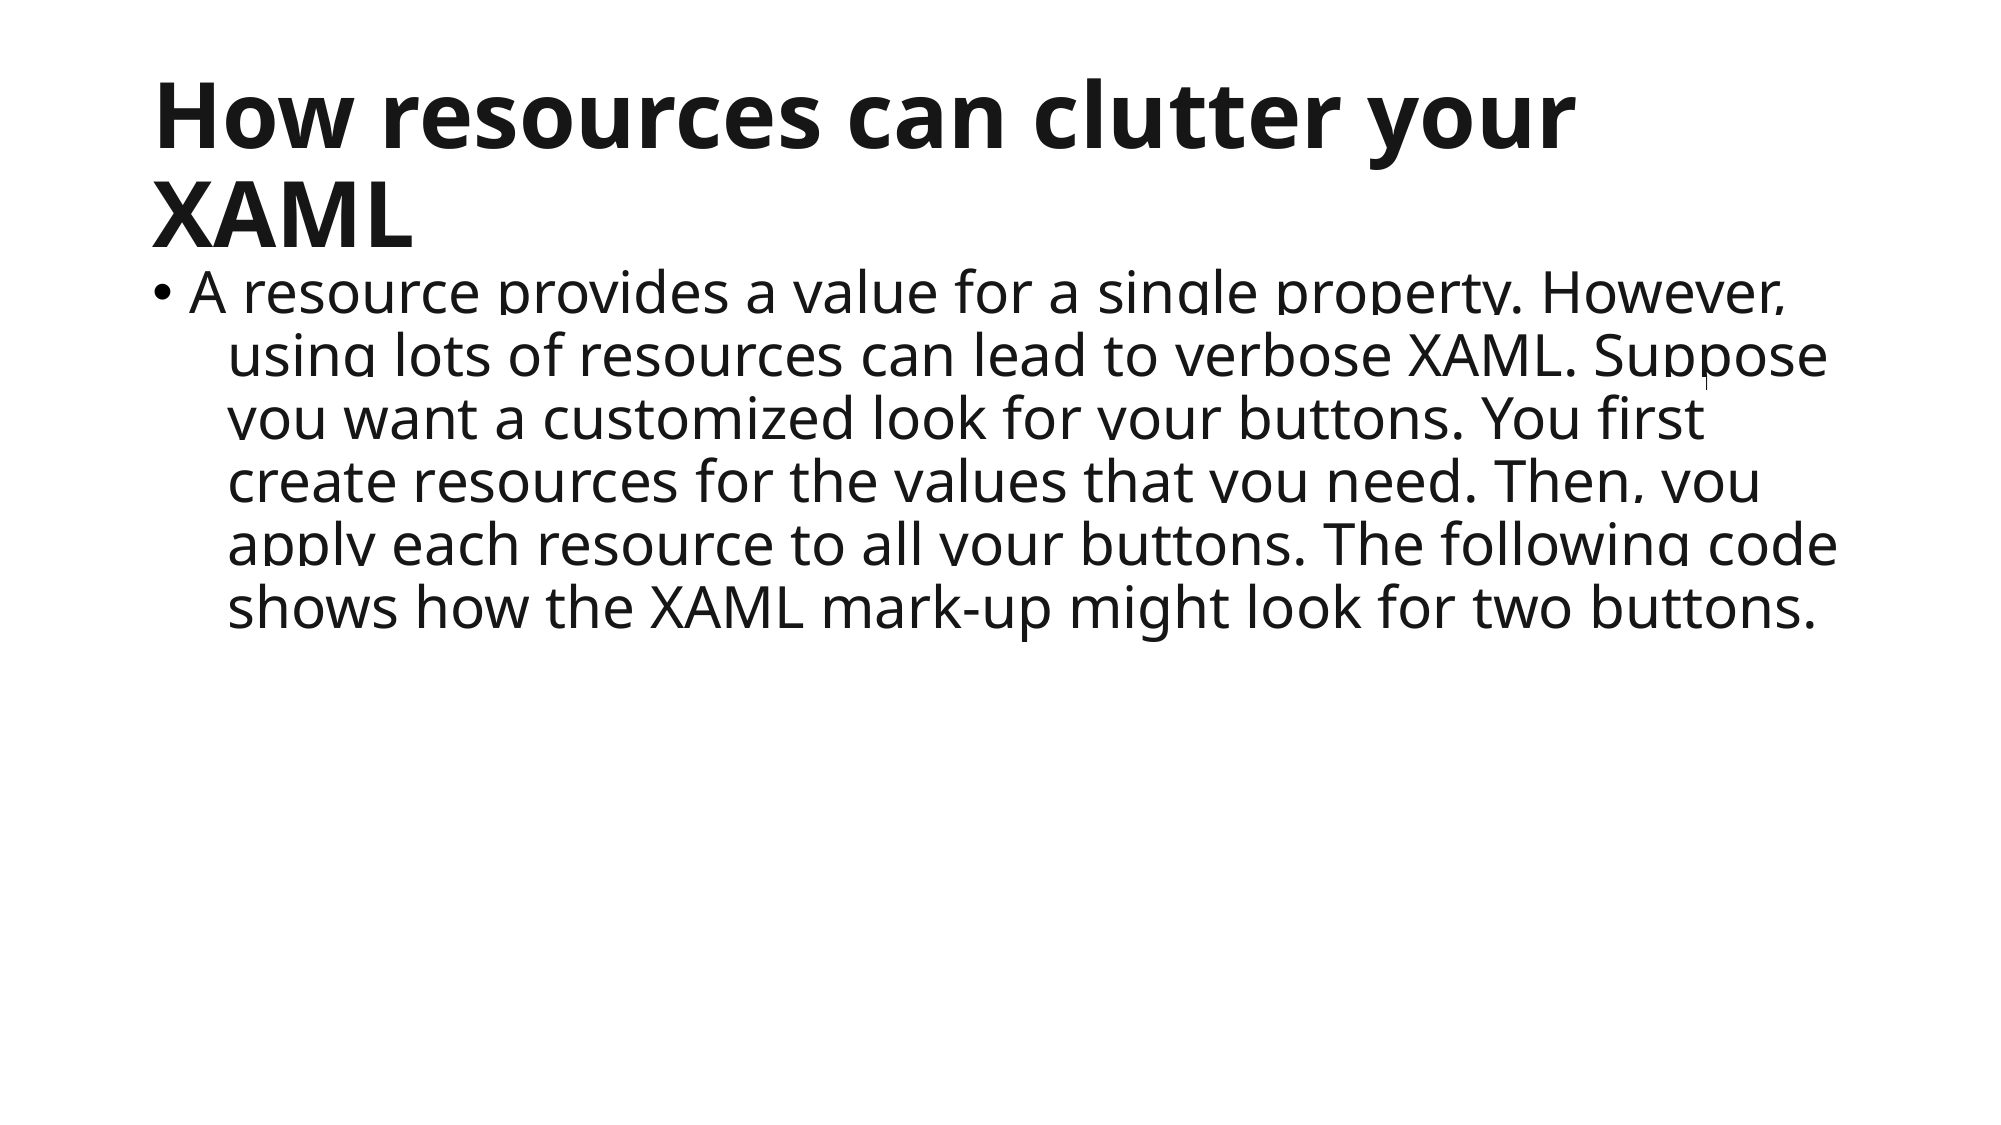

# How resources can clutter your XAML
A resource provides a value for a single property. However, using lots of resources can lead to verbose XAML. Suppose you want a customized look for your buttons. You first create resources for the values that you need. Then, you apply each resource to all your buttons. The following code shows how the XAML mark-up might look for two buttons.